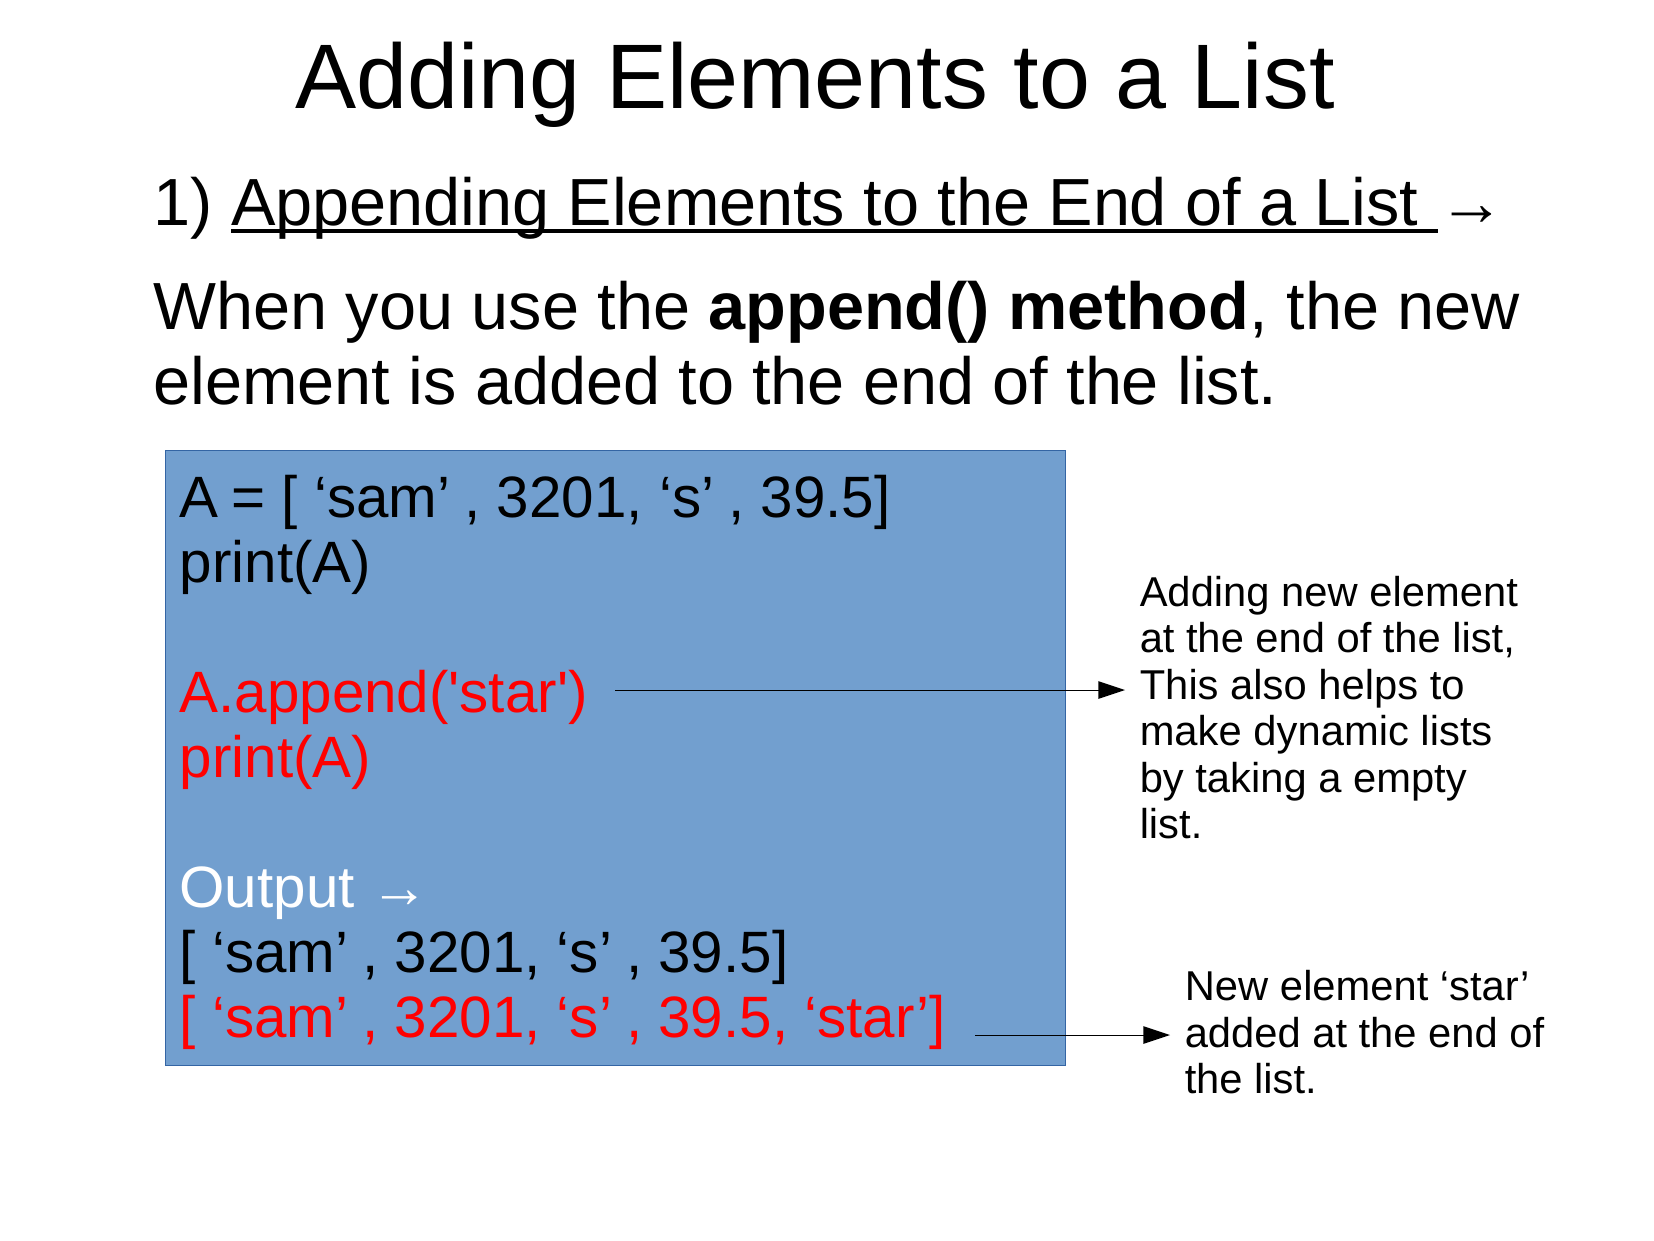

# Adding Elements to a List
1) Appending Elements to the End of a List →
When you use the append() method, the new element is added to the end of the list.
A = [ ‘sam’ , 3201, ‘s’ , 39.5]
print(A)
A.append('star')
print(A)
Output →
[ ‘sam’ , 3201, ‘s’ , 39.5]
[ ‘sam’ , 3201, ‘s’ , 39.5, ‘star’]
Adding new element at the end of the list, This also helps to make dynamic lists by taking a empty list.
New element ‘star’ added at the end of the list.